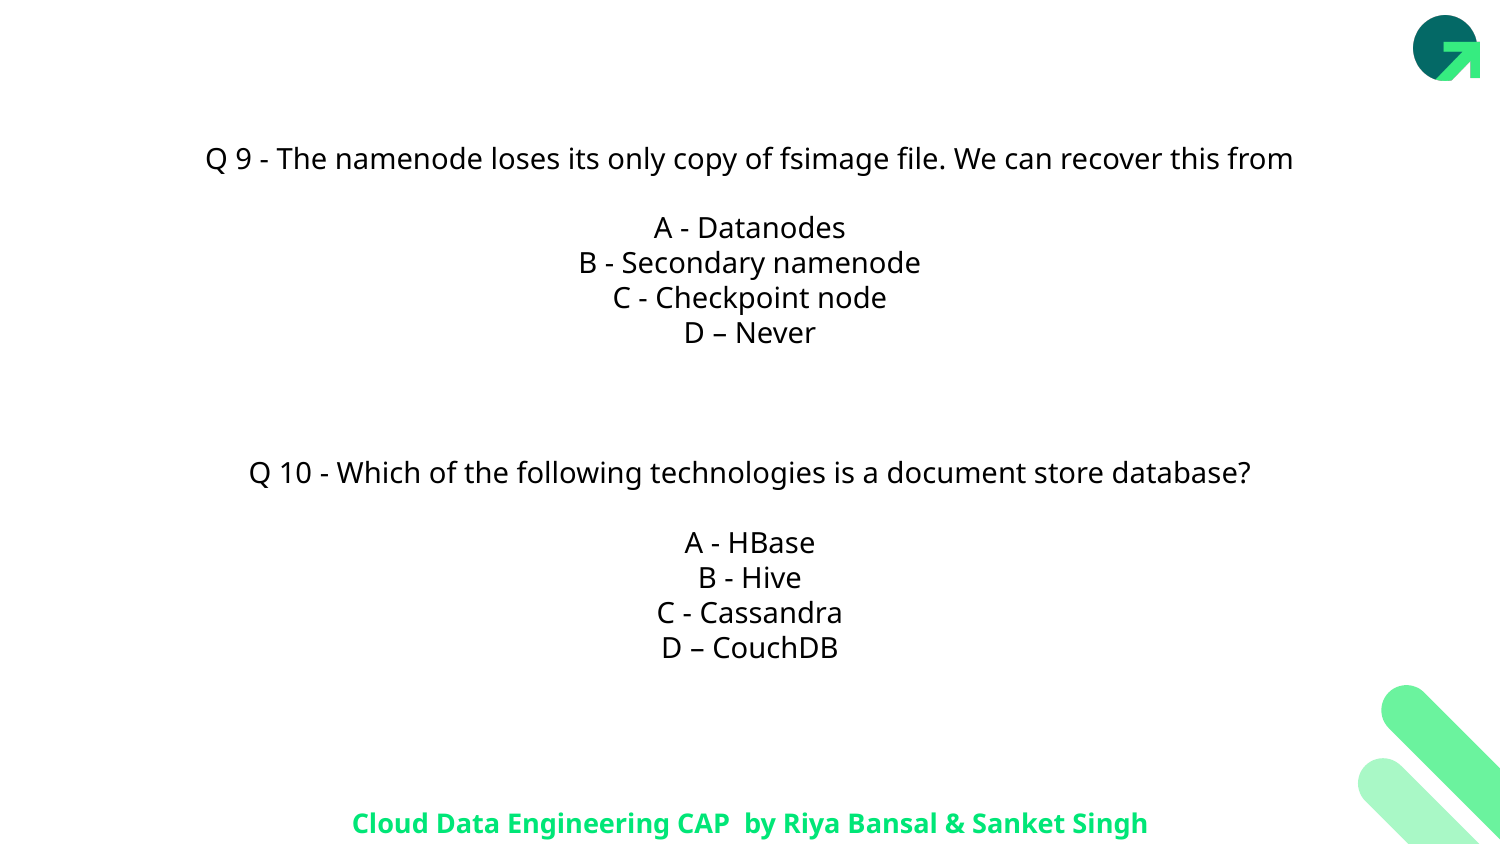

# Q 9 - The namenode loses its only copy of fsimage file. We can recover this from A - Datanodes B - Secondary namenode C - Checkpoint node D – Never Q 10 - Which of the following technologies is a document store database? A - HBase B - Hive C - Cassandra D – CouchDB
Cloud Data Engineering CAP by Riya Bansal & Sanket Singh